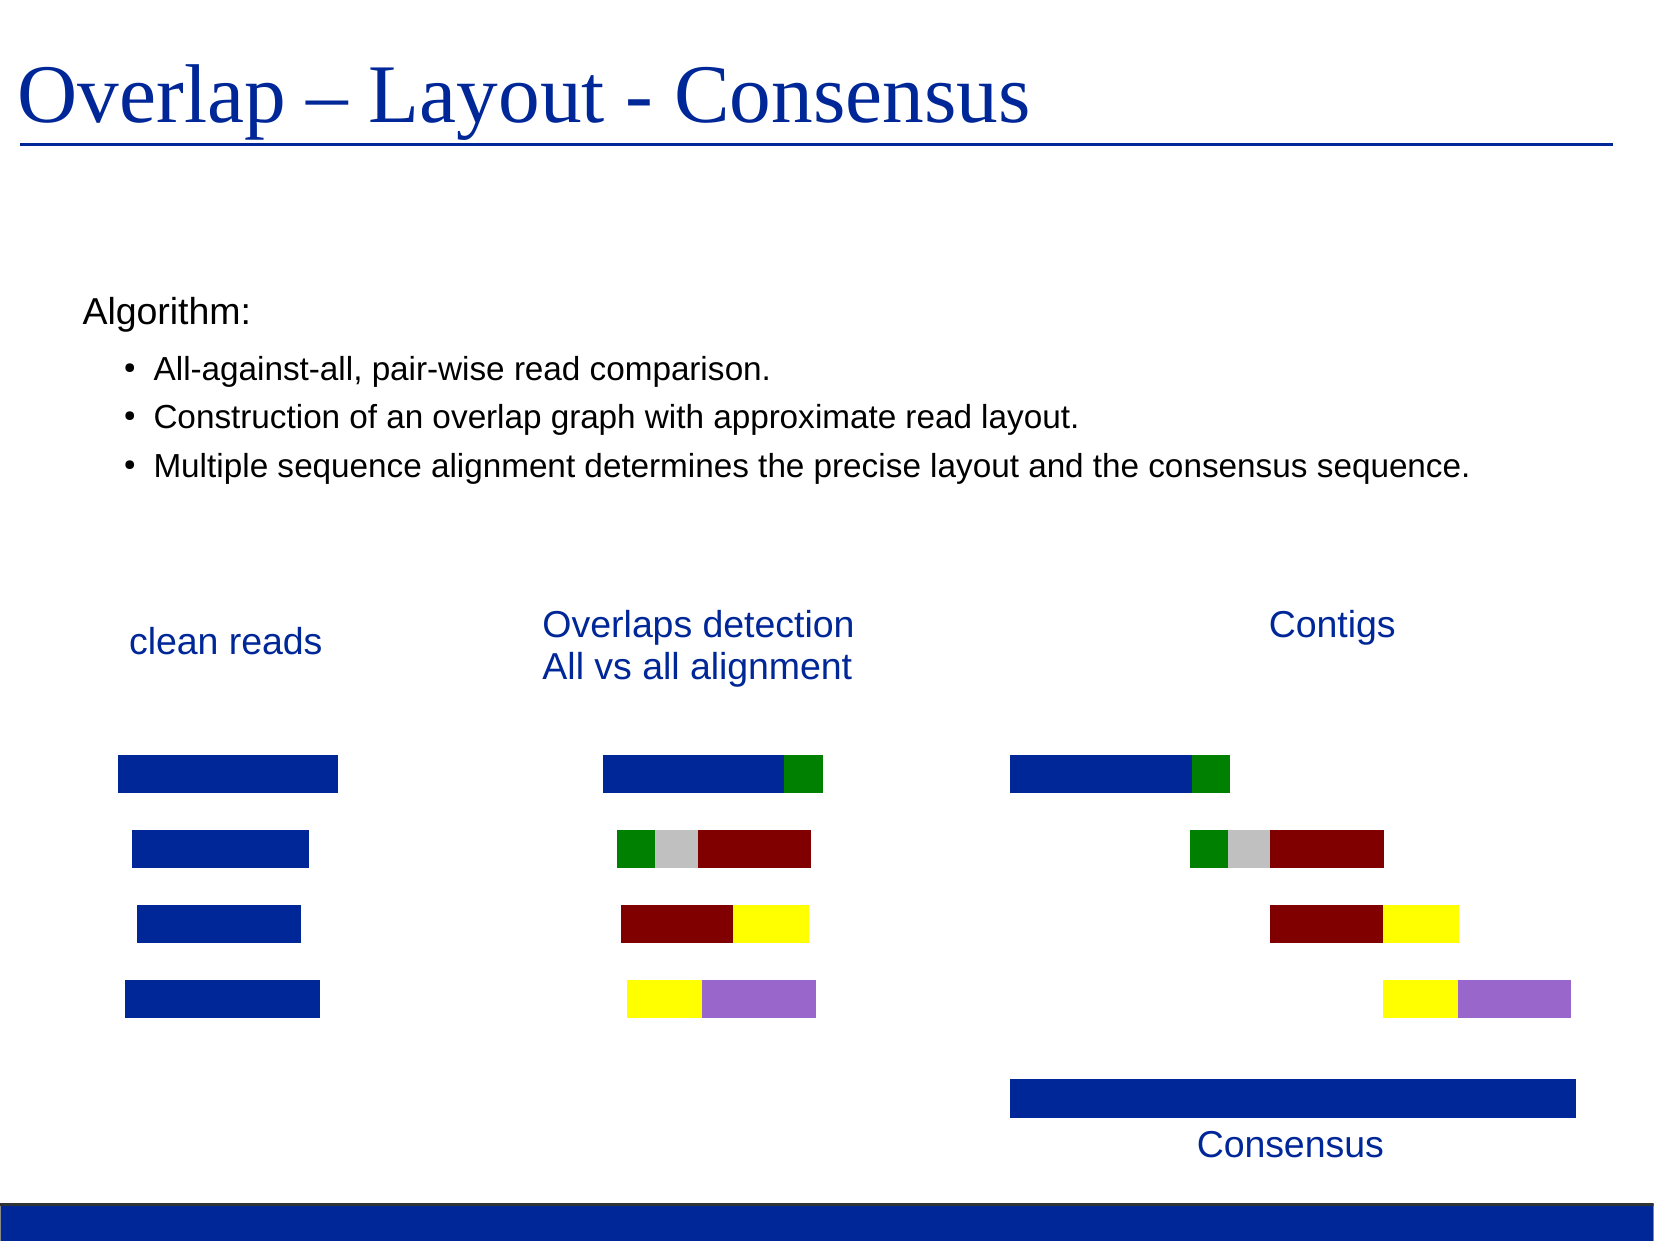

# Overlap – Layout - Consensus
Algorithm:
All-against-all, pair-wise read comparison.
Construction of an overlap graph with approximate read layout.
Multiple sequence alignment determines the precise layout and the consensus sequence.
Overlaps detection
All vs all alignment
Contigs
clean reads
Consensus